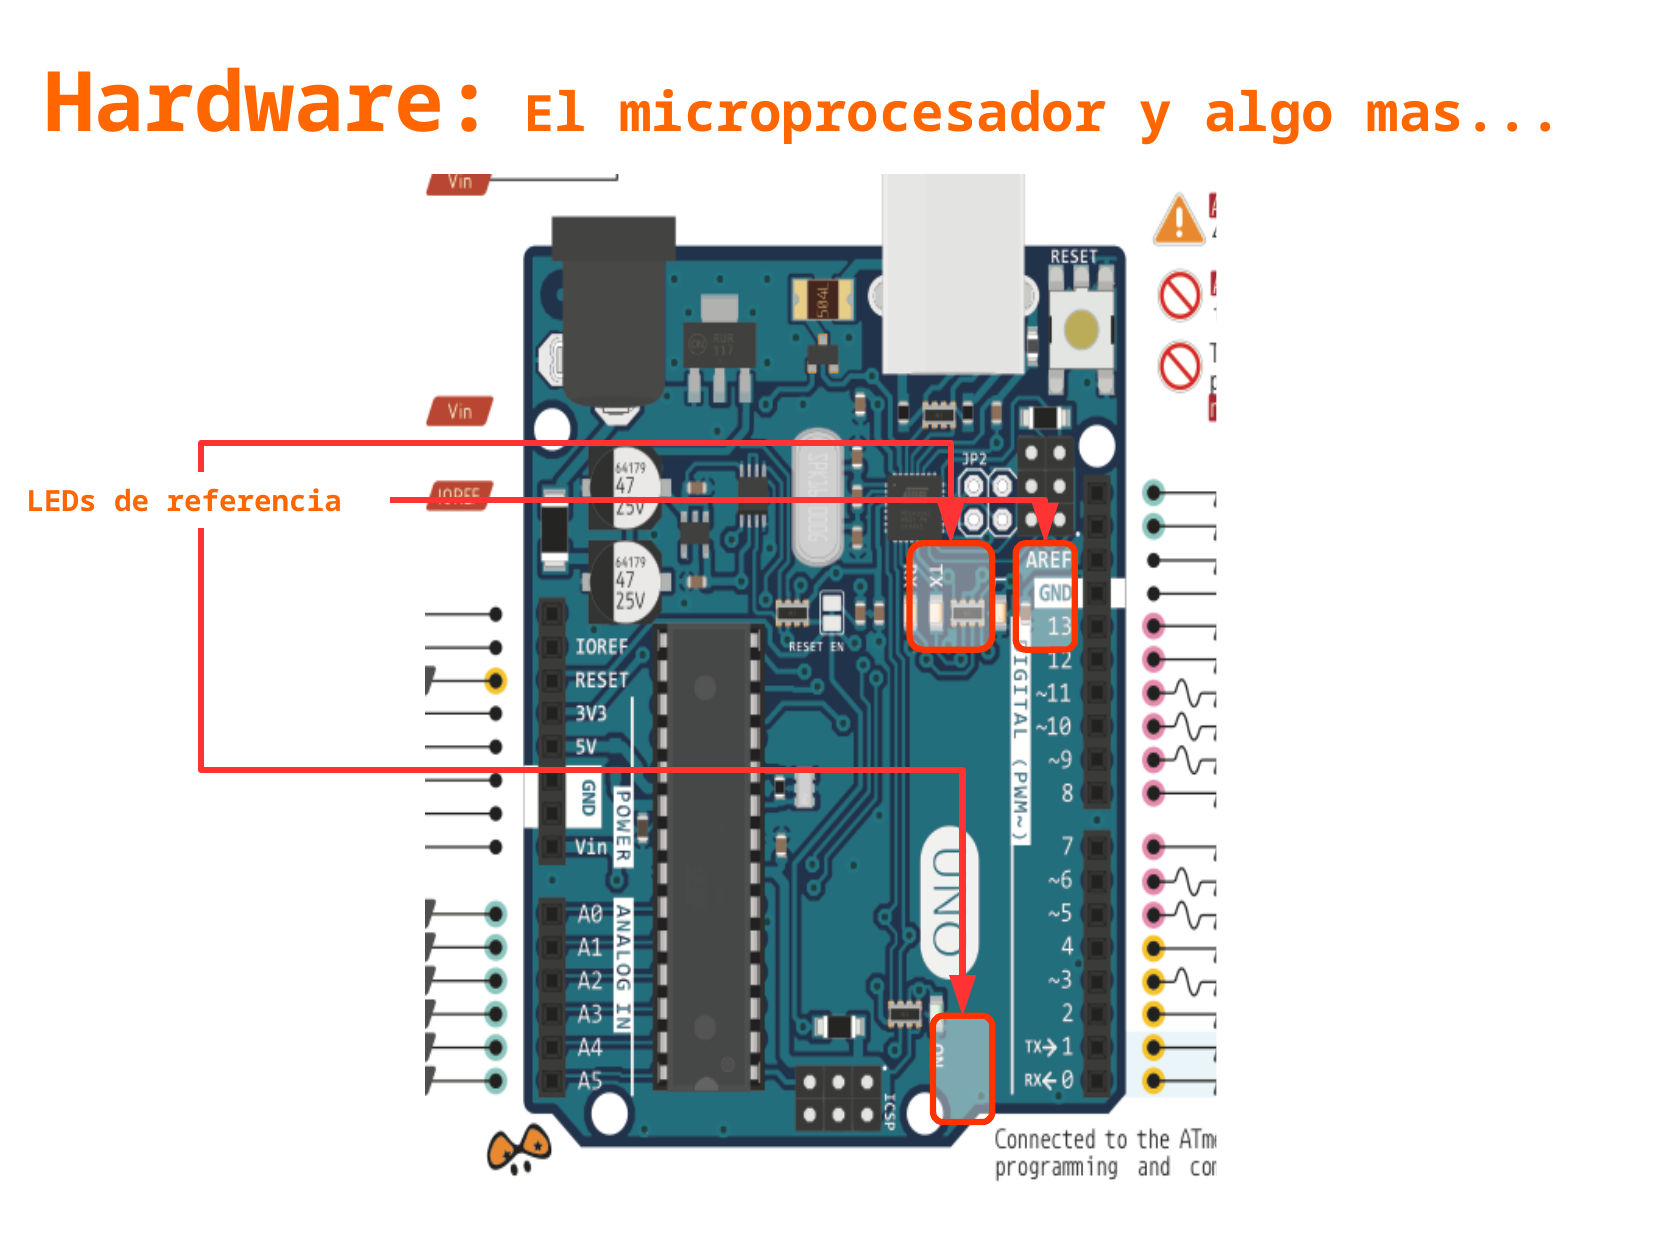

Hardware: El microprocesador y algo mas...
LEDs de referencia